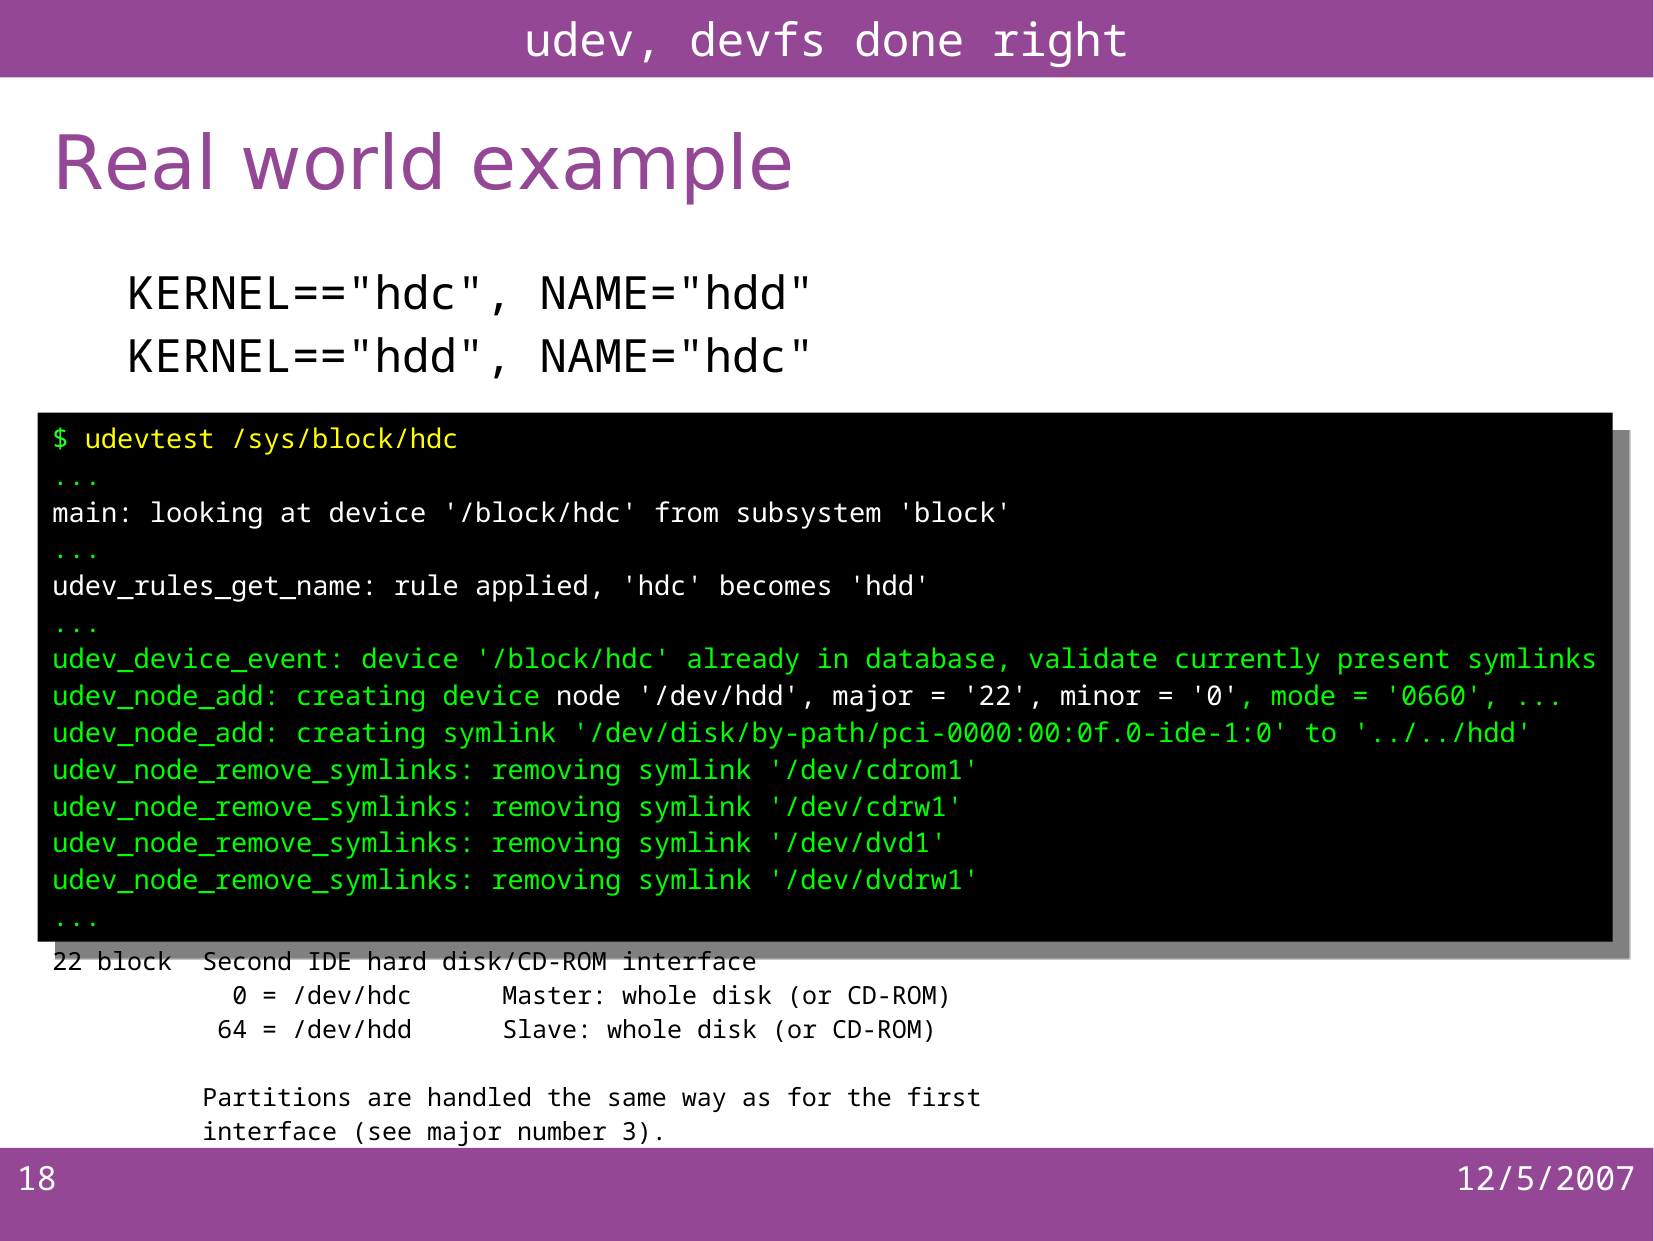

udev, devfs done right
Real world example
	KERNEL=="hdc", NAME="hdd"
	KERNEL=="hdd", NAME="hdc"
$ udevtest /sys/block/hdc
...
main: looking at device '/block/hdc' from subsystem 'block'
...
udev_rules_get_name: rule applied, 'hdc' becomes 'hdd'
...
udev_device_event: device '/block/hdc' already in database, validate currently present symlinks
udev_node_add: creating device node '/dev/hdd', major = '22', minor = '0', mode = '0660', ...
udev_node_add: creating symlink '/dev/disk/by-path/pci-0000:00:0f.0-ide-1:0' to '../../hdd'
udev_node_remove_symlinks: removing symlink '/dev/cdrom1'
udev_node_remove_symlinks: removing symlink '/dev/cdrw1'
udev_node_remove_symlinks: removing symlink '/dev/dvd1'
udev_node_remove_symlinks: removing symlink '/dev/dvdrw1'
...
22 block	Second IDE hard disk/CD-ROM interface
		 0 = /dev/hdc		Master: whole disk (or CD-ROM)
		 64 = /dev/hdd		Slave: whole disk (or CD-ROM)
		Partitions are handled the same way as for the first
		interface (see major number 3).